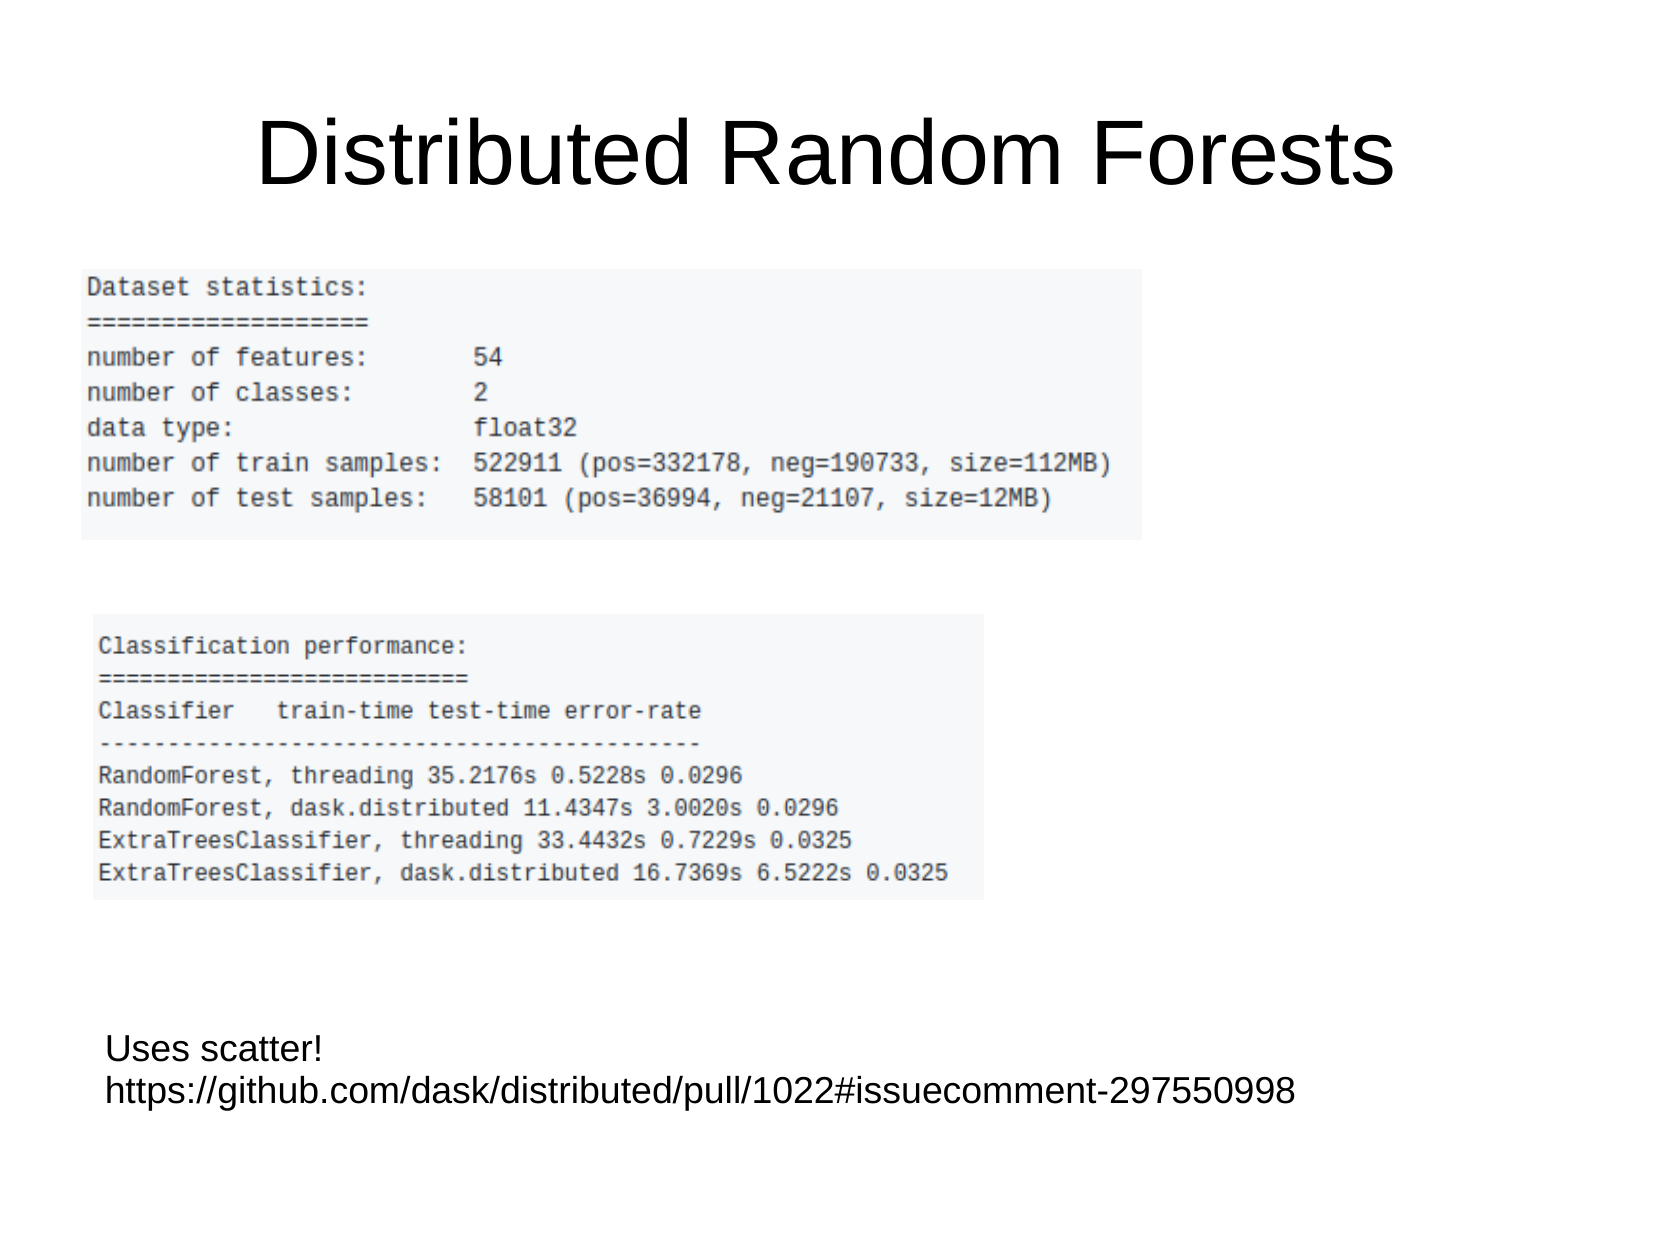

# Distributed Random Forests
Uses scatter!
https://github.com/dask/distributed/pull/1022#issuecomment-297550998